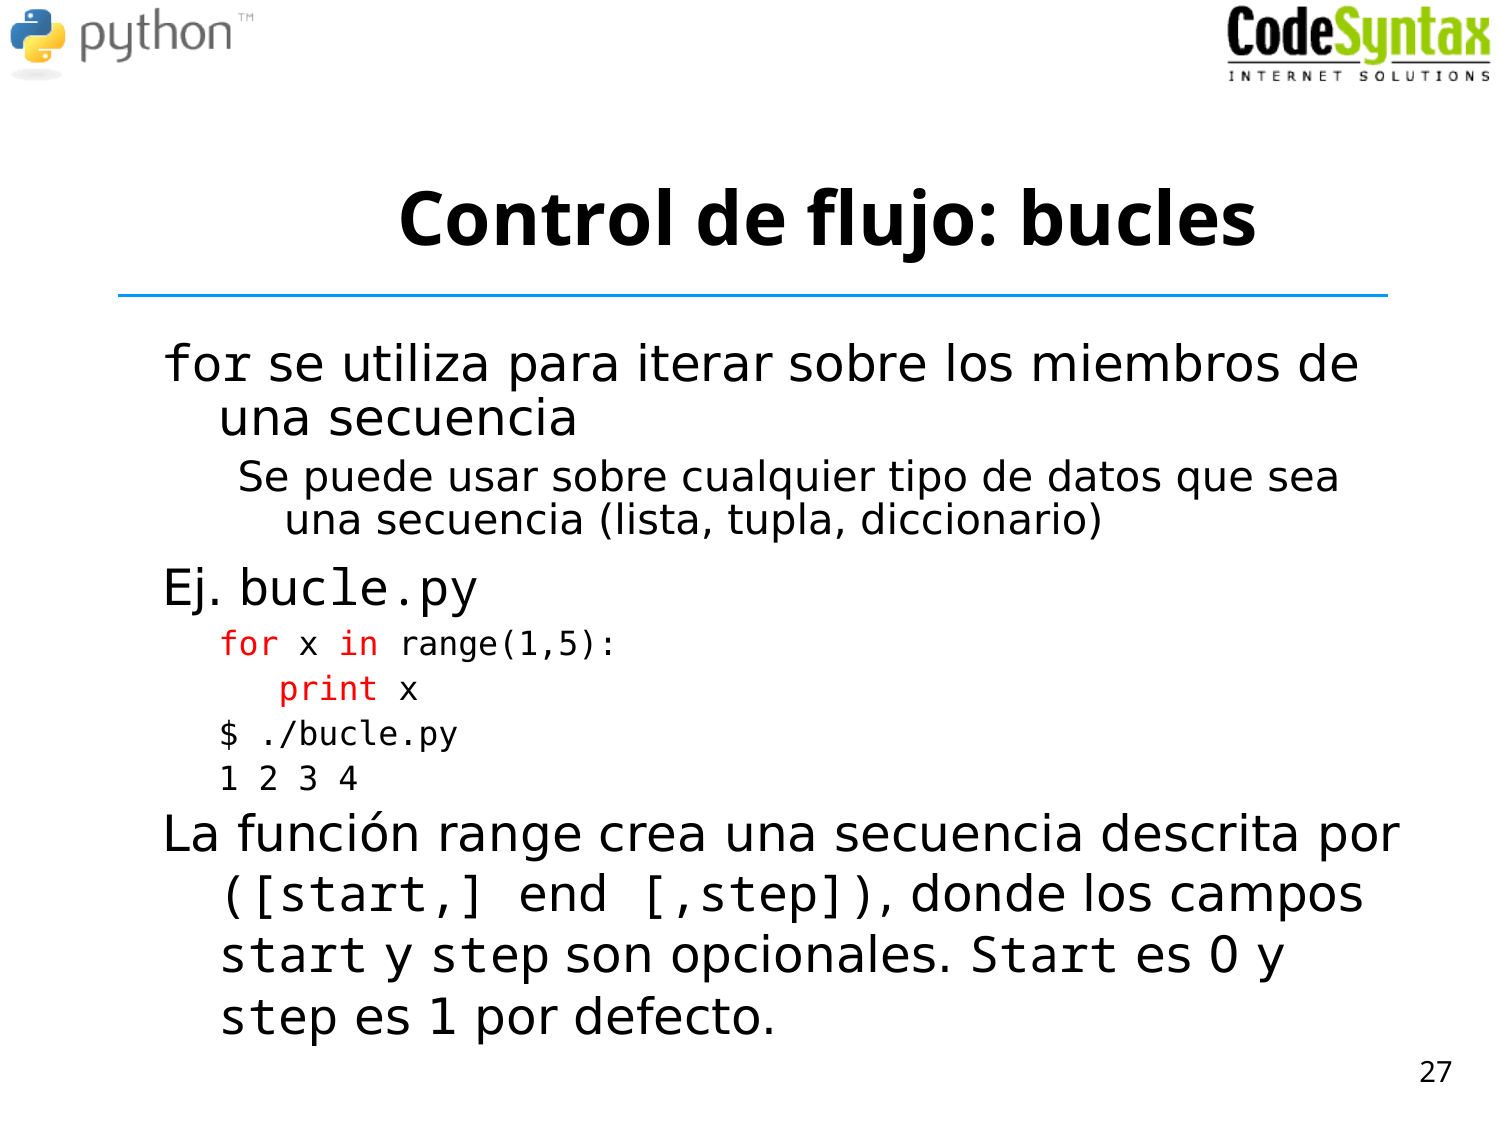

# Control de flujo: bucles
for se utiliza para iterar sobre los miembros de una secuencia
Se puede usar sobre cualquier tipo de datos que sea una secuencia (lista, tupla, diccionario)
Ej. bucle.py
	for x in range(1,5):
	 print x
	$ ./bucle.py
	1 2 3 4
La función range crea una secuencia descrita por ([start,] end [,step]), donde los campos start y step son opcionales. Start es 0 y step es 1 por defecto.
27